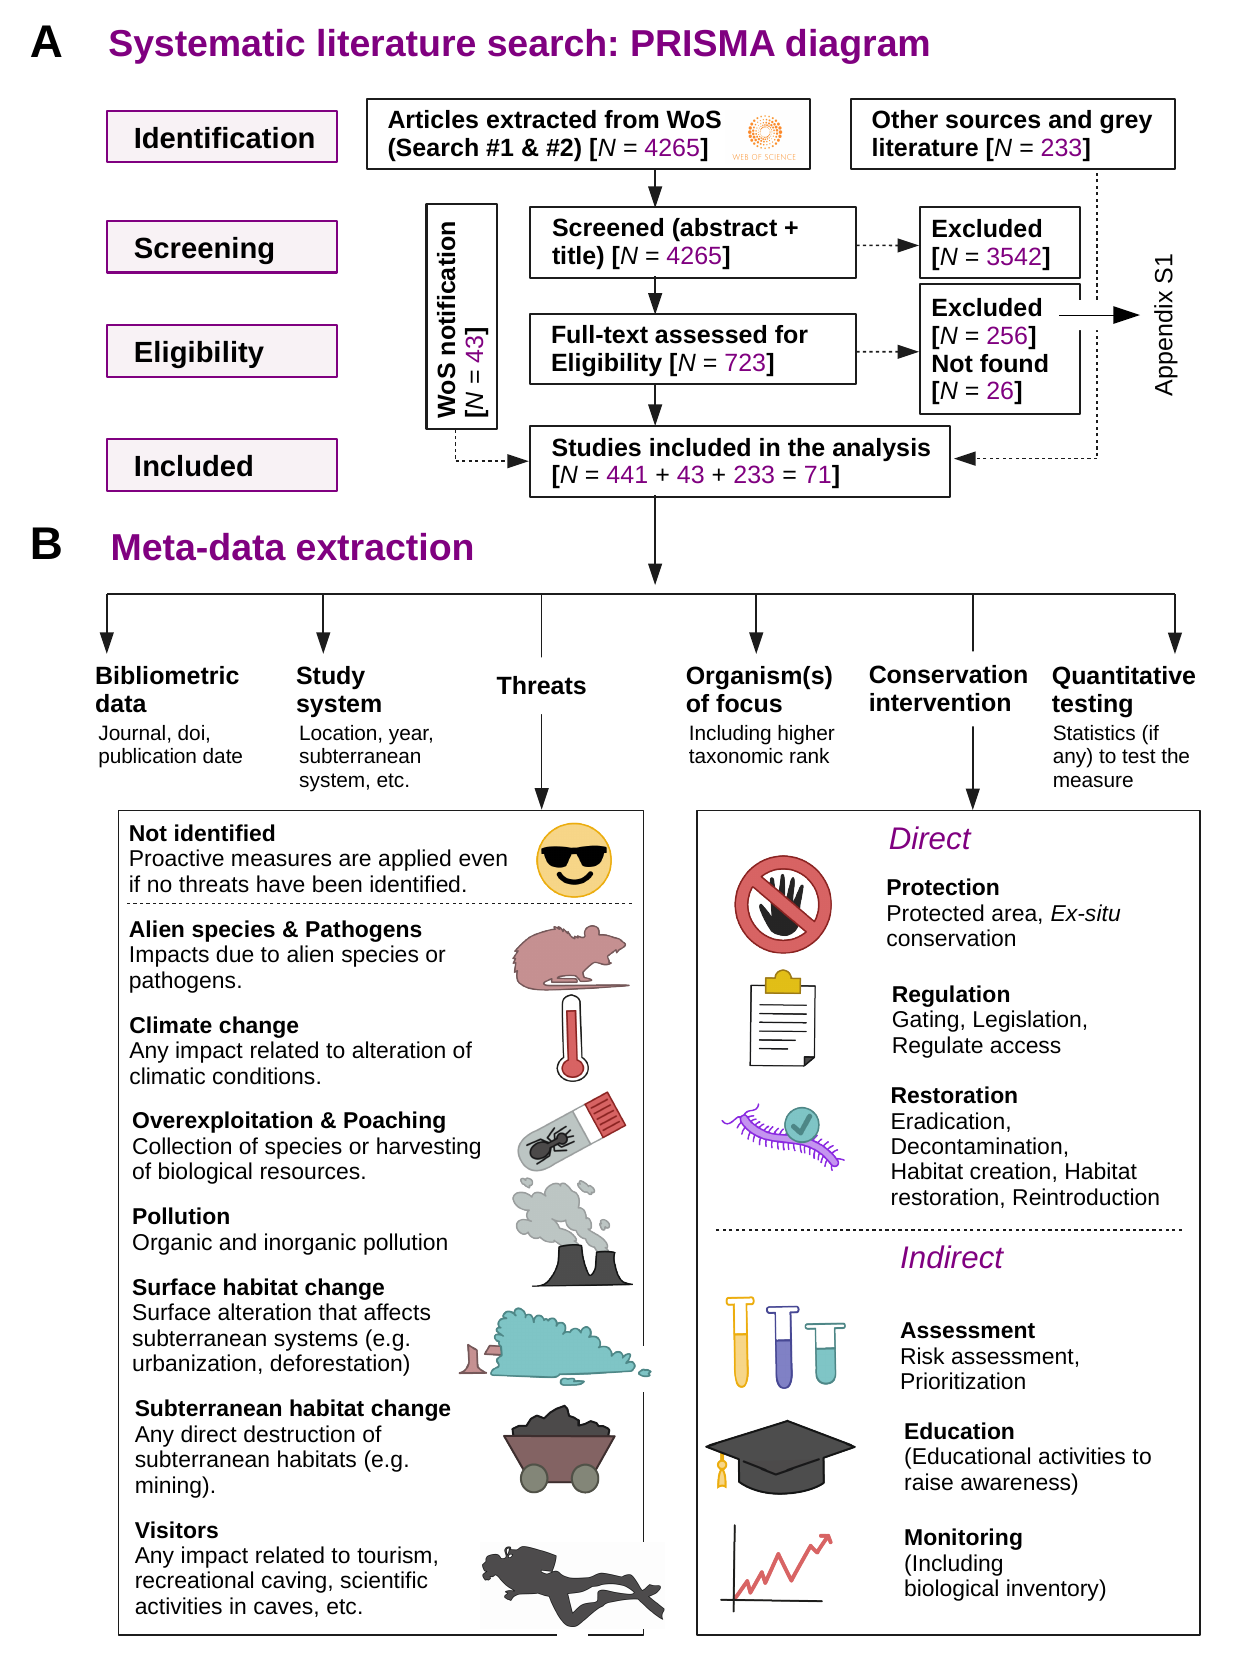

A
Systematic literature search: PRISMA diagram
Articles extracted from WoS (Search #1 & #2) [N = 4265]
Other sources and grey literature [N = 233]
Identification
Screened (abstract + title) [N = 4265]
Excluded
[N = 3542]
Screening
Appendix S1
WoS notification
[N = 43]
Excluded
[N = 256]
Not found
[N = 26]
Full-text assessed for
Eligibility [N = 723]
Eligibility
Studies included in the analysis
[N = 441 + 43 + 233 = 71]
Included
B
Meta-data extraction
Conservation intervention
Bibliometric
data
Organism(s)
of focus
Study
system
Quantitative
testing
Threats
Journal, doi, publication date
Location, year, subterranean system, etc.
Statistics (if any) to test the measure
Including higher taxonomic rank
Not identified
Proactive measures are applied even
if no threats have been identified.
Direct
Protection
Protected area, Ex-situ conservation
Alien species & Pathogens
Impacts due to alien species or pathogens.
Regulation
Gating, Legislation,
Regulate access
Climate change
Any impact related to alteration of climatic conditions.
Restoration
Eradication, Decontamination,
Habitat creation, Habitat restoration, Reintroduction
Overexploitation & Poaching
Collection of species or harvesting
of biological resources.
Pollution
Organic and inorganic pollution
Indirect
Surface habitat change
Surface alteration that affects subterranean systems (e.g. urbanization, deforestation)
Assessment
Risk assessment,
Prioritization
Subterranean habitat change
Any direct destruction of subterranean habitats (e.g. mining).
Education
(Educational activities to
raise awareness)
Visitors
Any impact related to tourism, recreational caving, scientific activities in caves, etc.
Monitoring
(Including
biological inventory)